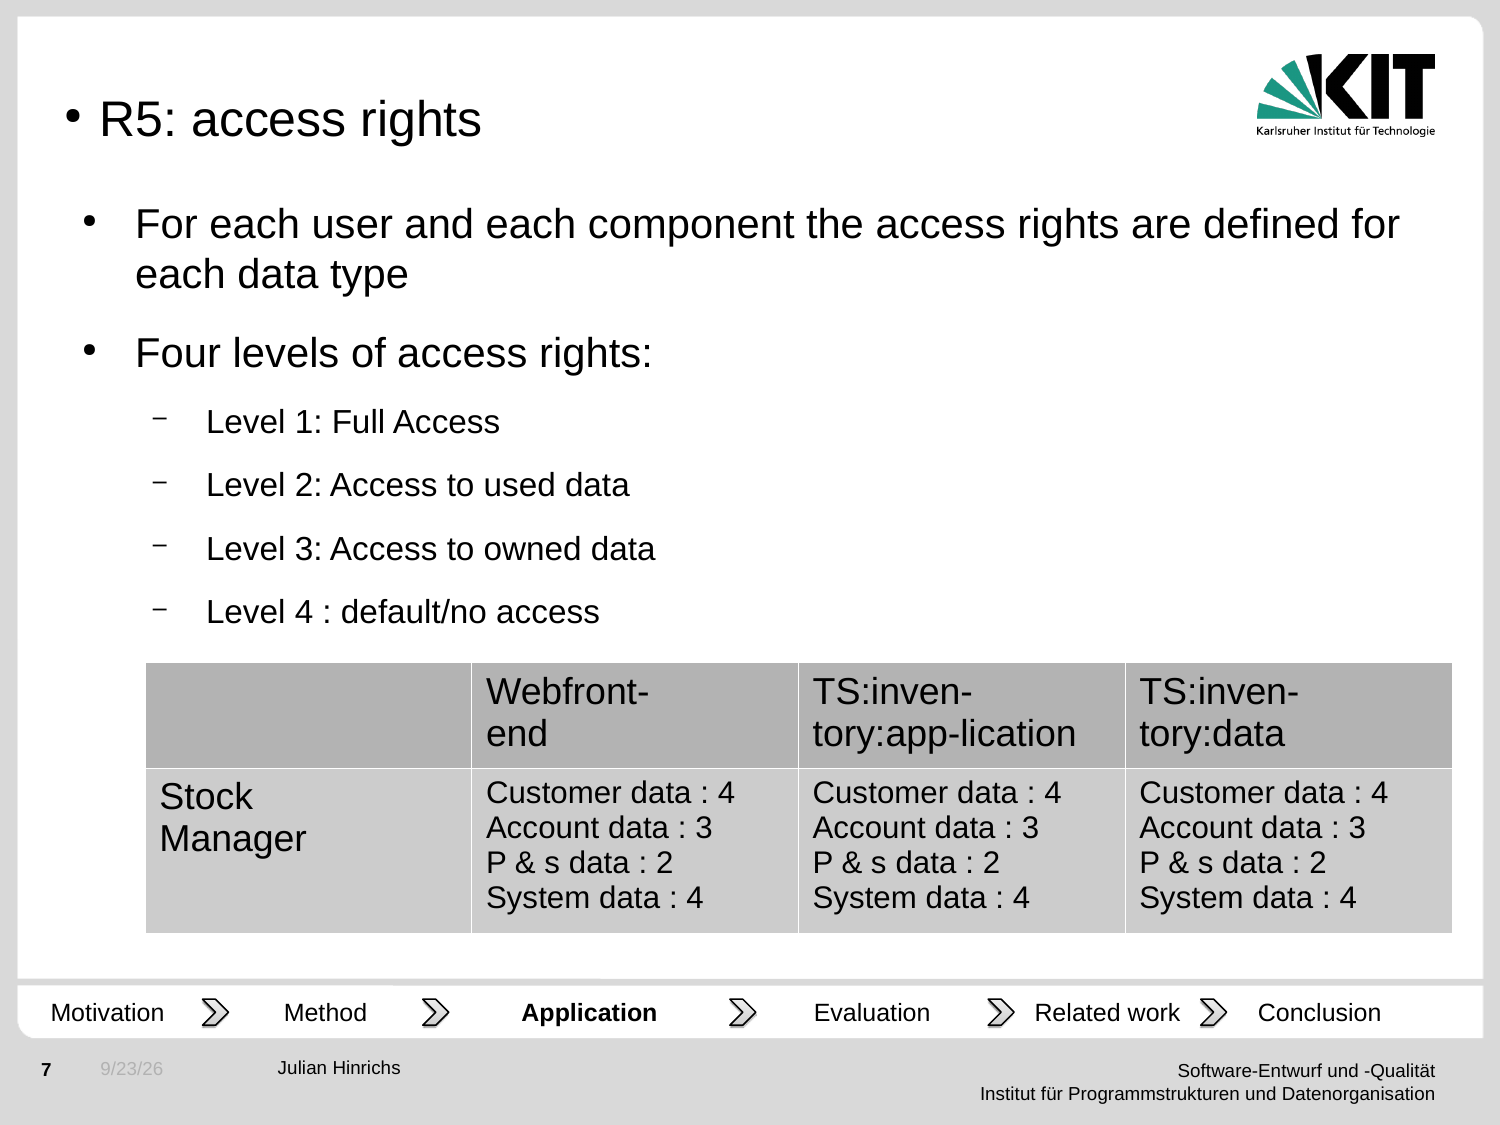

# R5: access rights
For each user and each component the access rights are defined for each data type
Four levels of access rights:
Level 1: Full Access
Level 2: Access to used data
Level 3: Access to owned data
Level 4 : default/no access
| | Webfront- end | TS:inven-tory:app-lication | TS:inven-tory:data |
| --- | --- | --- | --- |
| Stock Manager | Customer data : 4 Account data : 3 P & s data : 2 System data : 4 | Customer data : 4 Account data : 3 P & s data : 2 System data : 4 | Customer data : 4 Account data : 3 P & s data : 2 System data : 4 |
Motivation
Method
Application
Evaluation
Related work
Conclusion